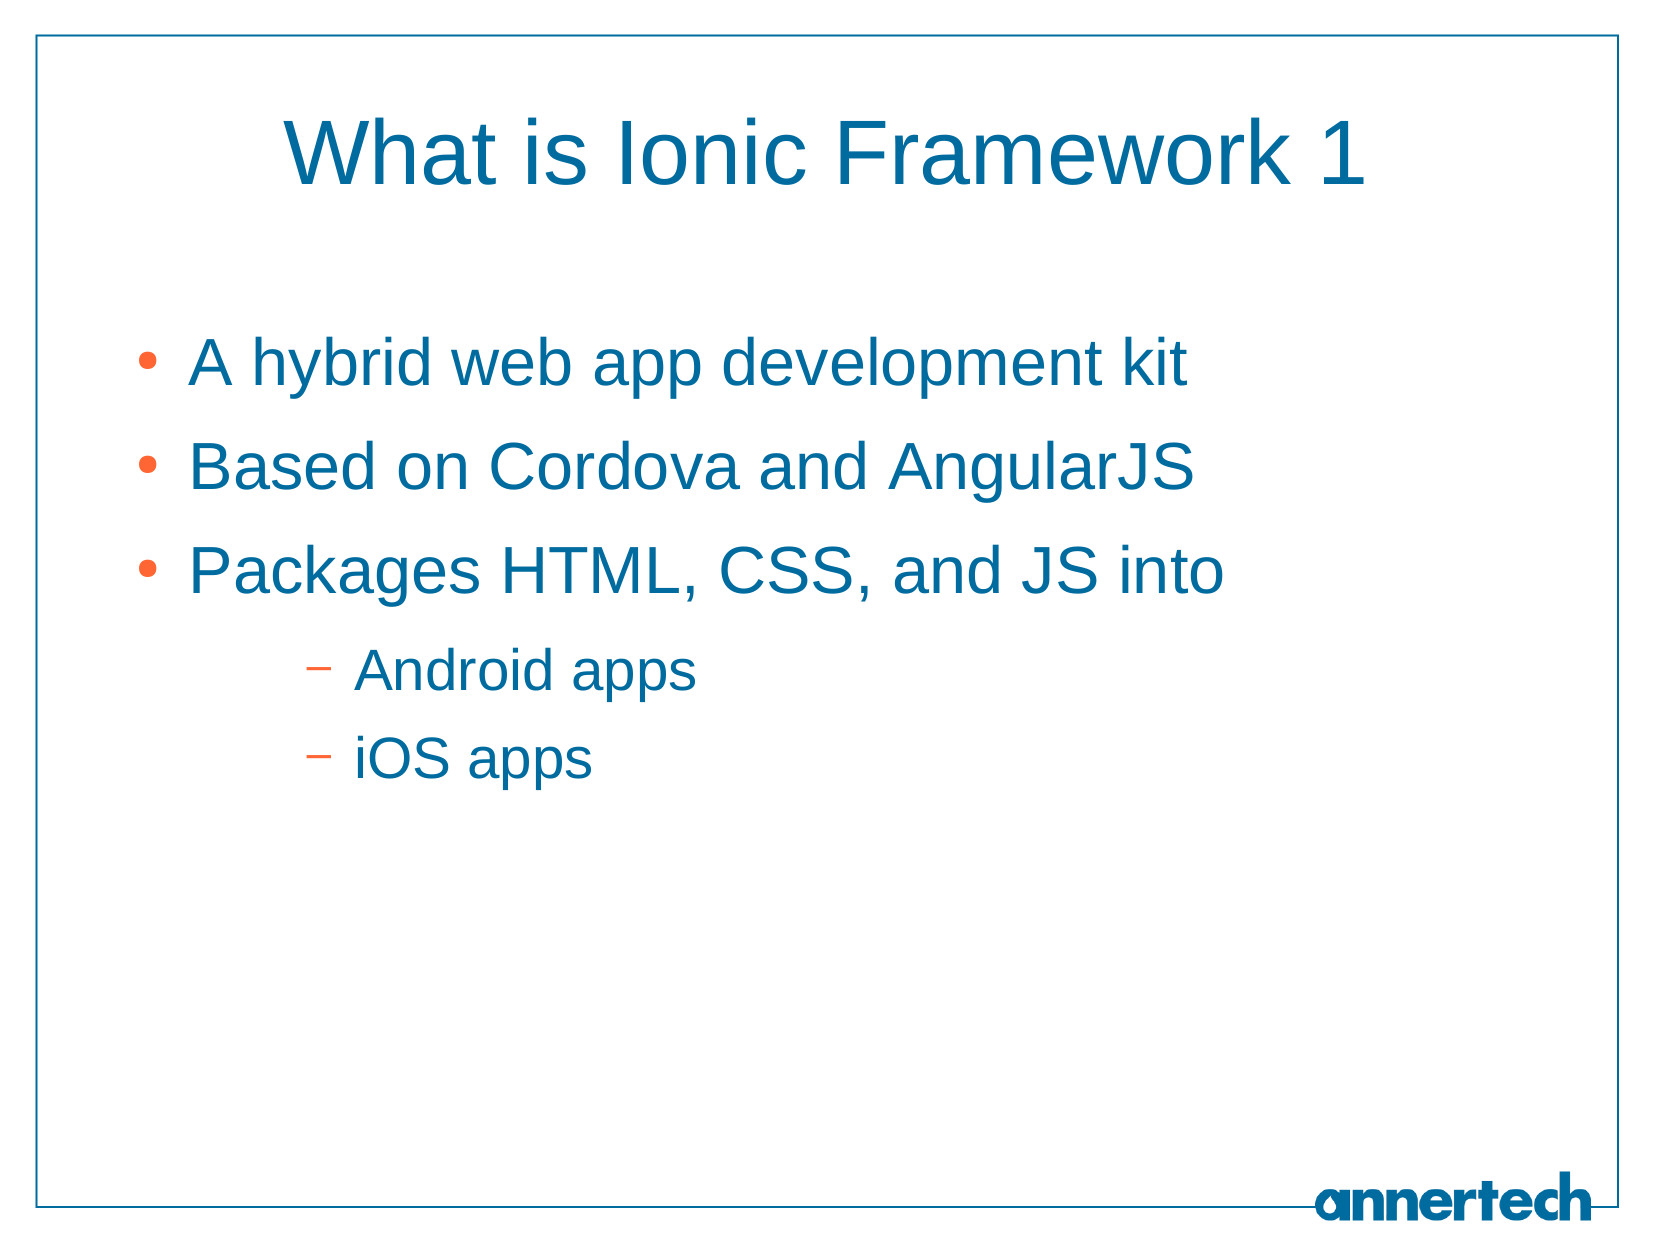

# What is Ionic Framework 1
A hybrid web app development kit
Based on Cordova and AngularJS
Packages HTML, CSS, and JS into
Android apps
iOS apps